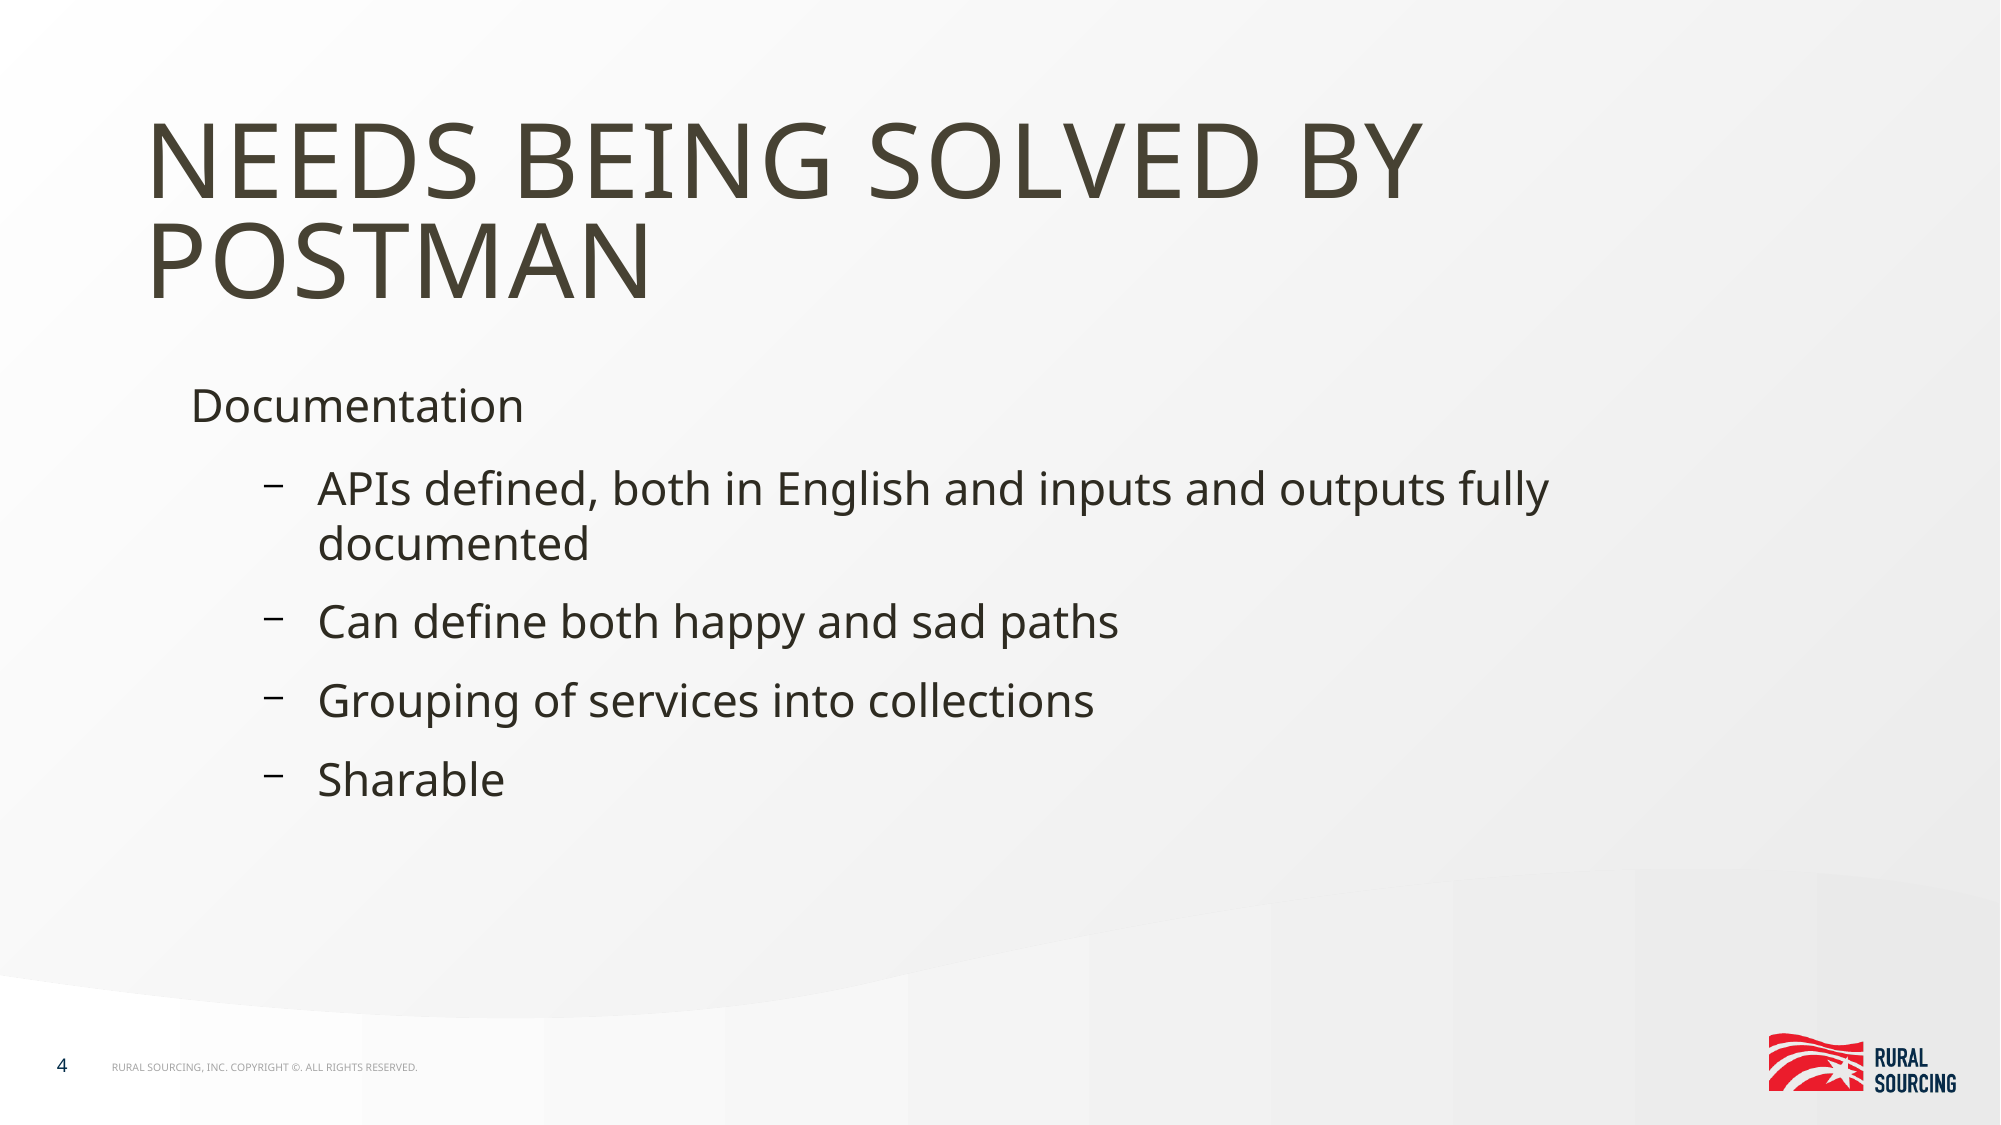

# NeedS being solved by postman
Documentation
APIs defined, both in English and inputs and outputs fully documented
Can define both happy and sad paths
Grouping of services into collections
Sharable